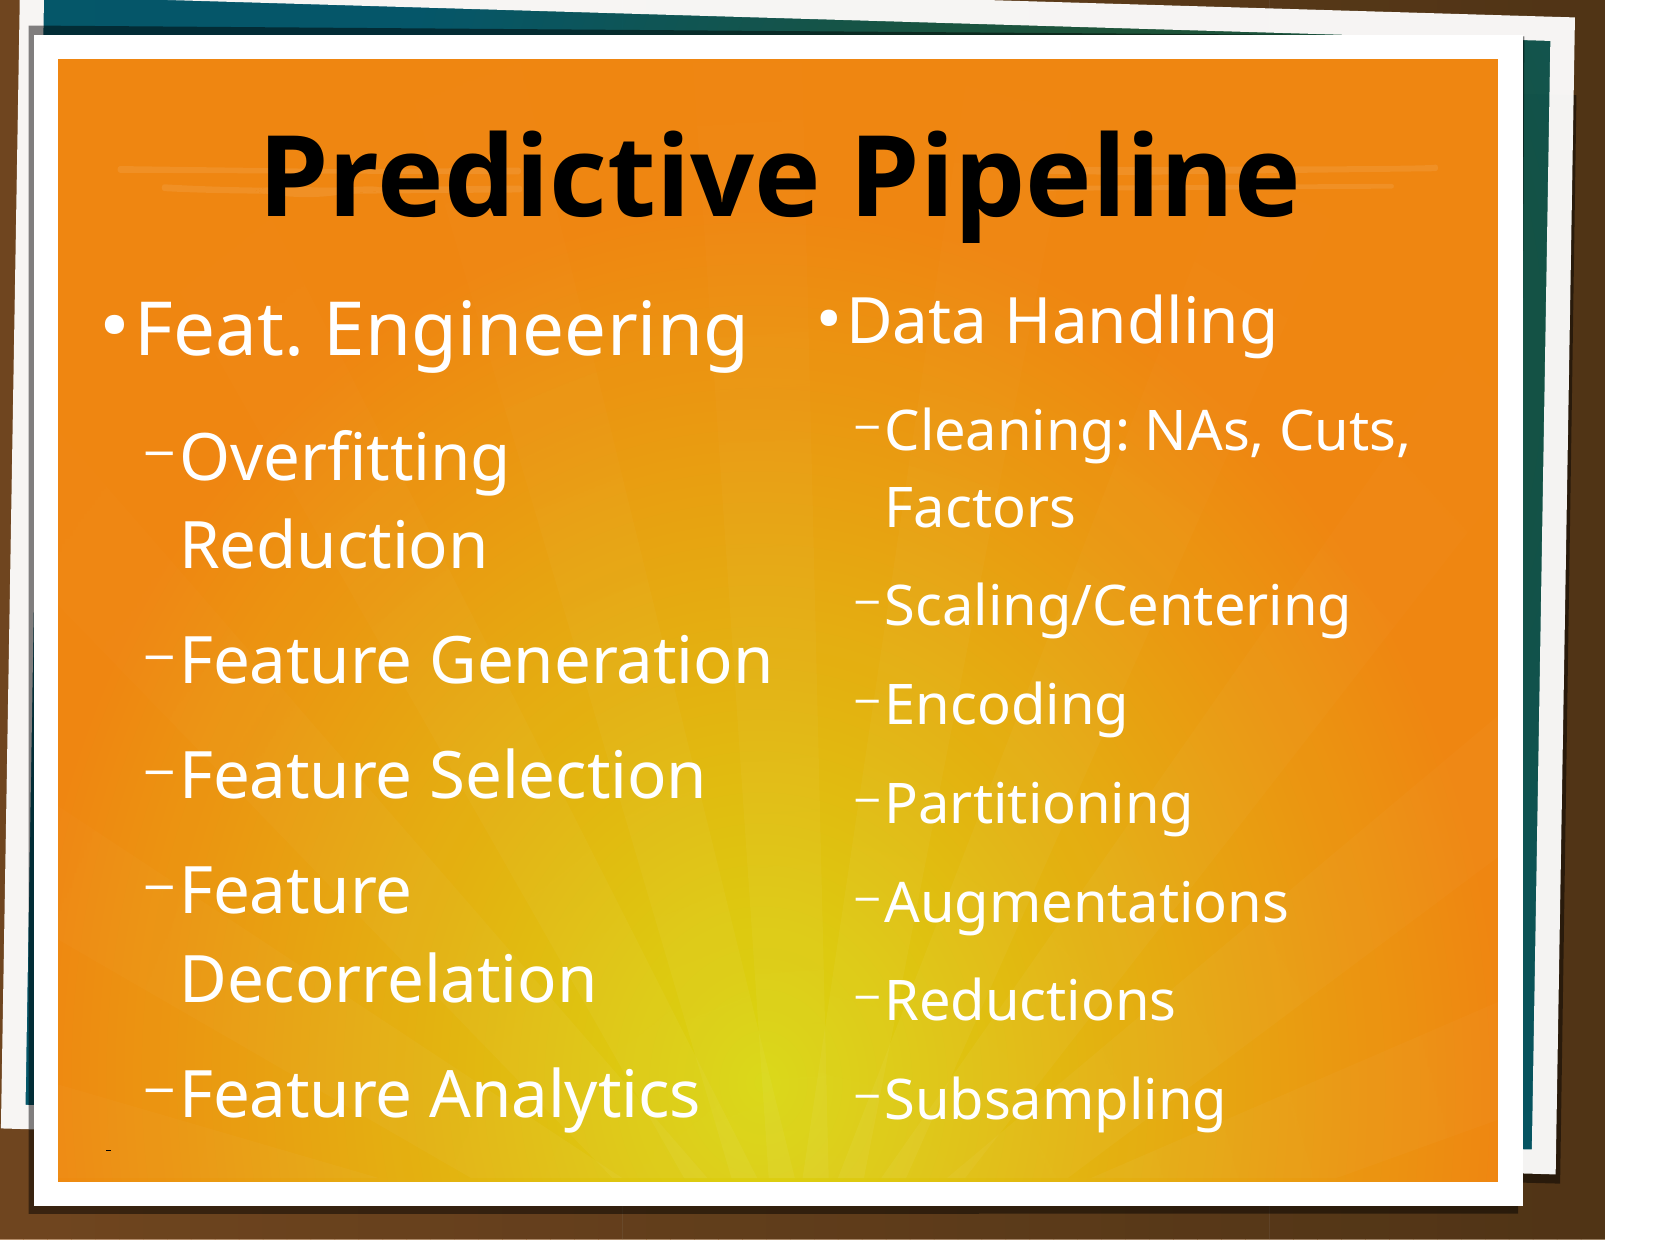

# Predictive Pipeline
Feat. Engineering
Overfitting Reduction
Feature Generation
Feature Selection
Feature Decorrelation
Feature Analytics
Data Handling
Cleaning: NAs, Cuts, Factors
Scaling/Centering
Encoding
Partitioning
Augmentations
Reductions
Subsampling